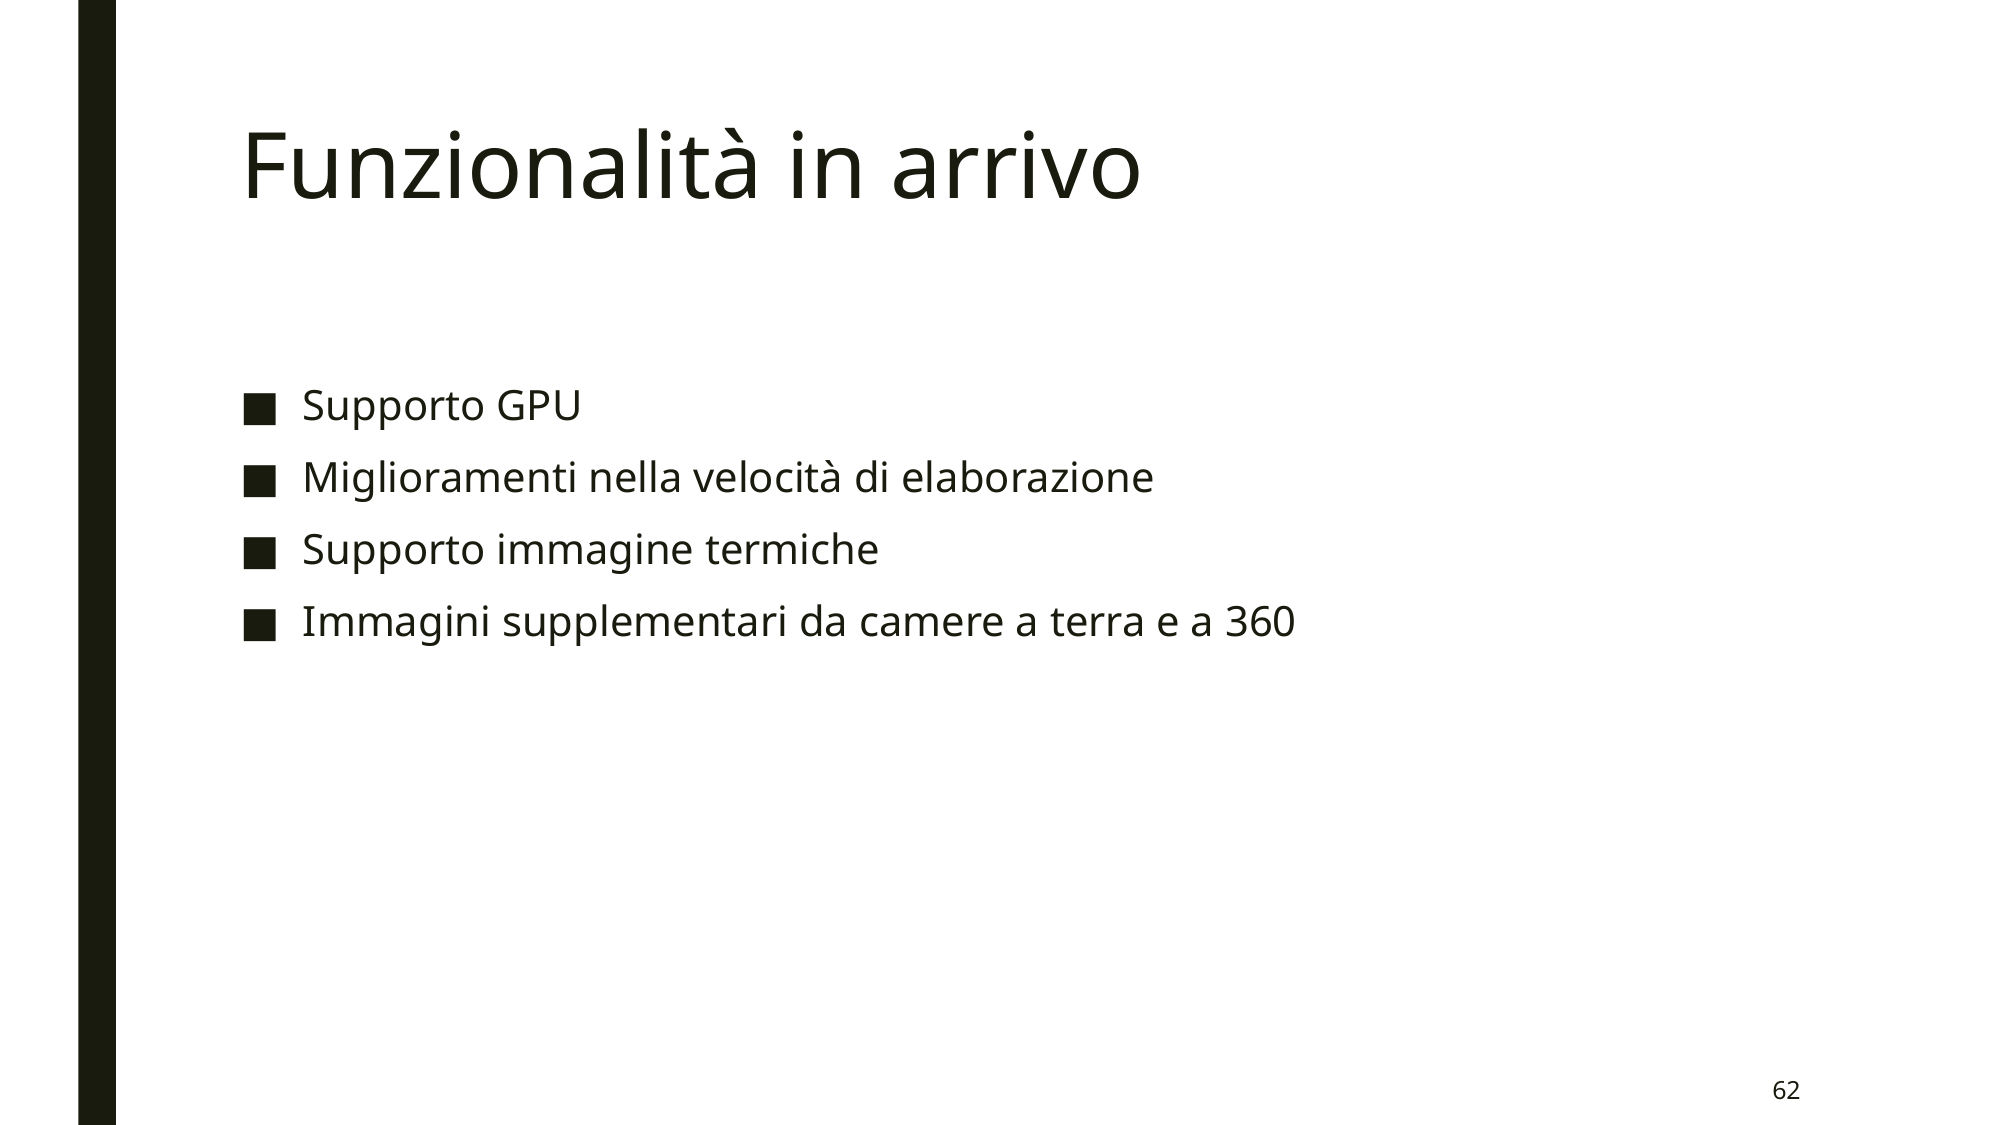

# Funzionalità in arrivo
Supporto GPU
Miglioramenti nella velocità di elaborazione
Supporto immagine termiche
Immagini supplementari da camere a terra e a 360